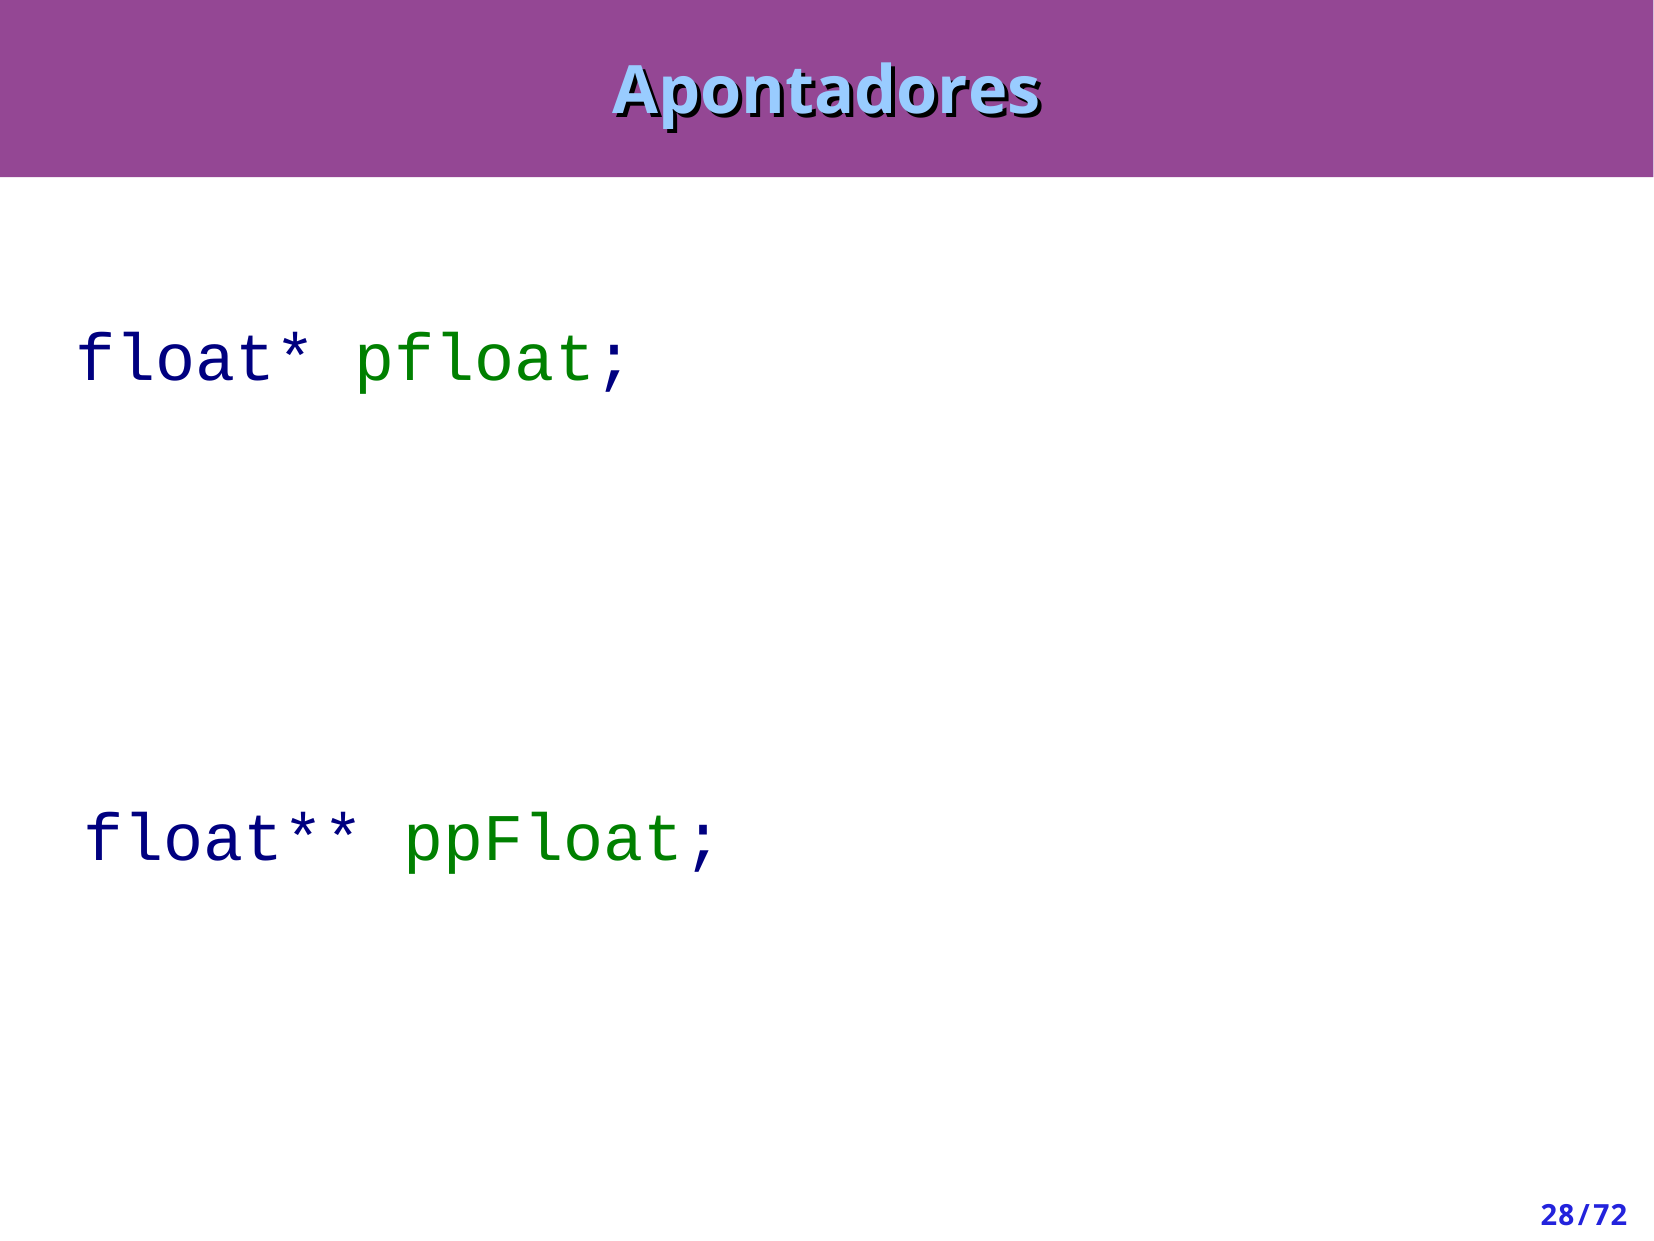

# Apontadores
float* pfloat;
float** ppFloat;
28